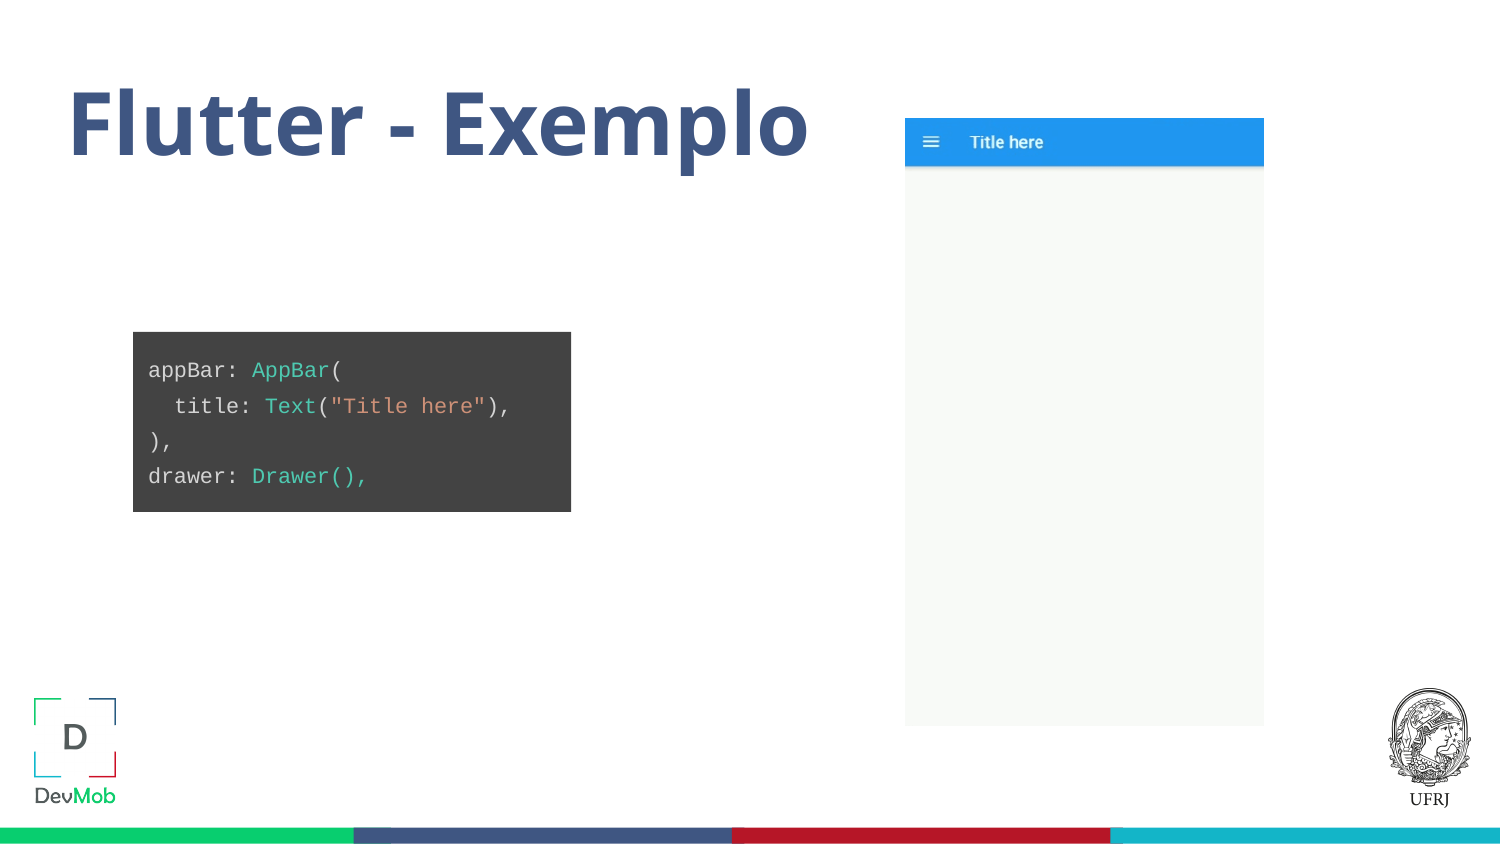

# Flutter - Exemplo
appBar: AppBar(
 title: Text("Title here"),
),
drawer: Drawer(),